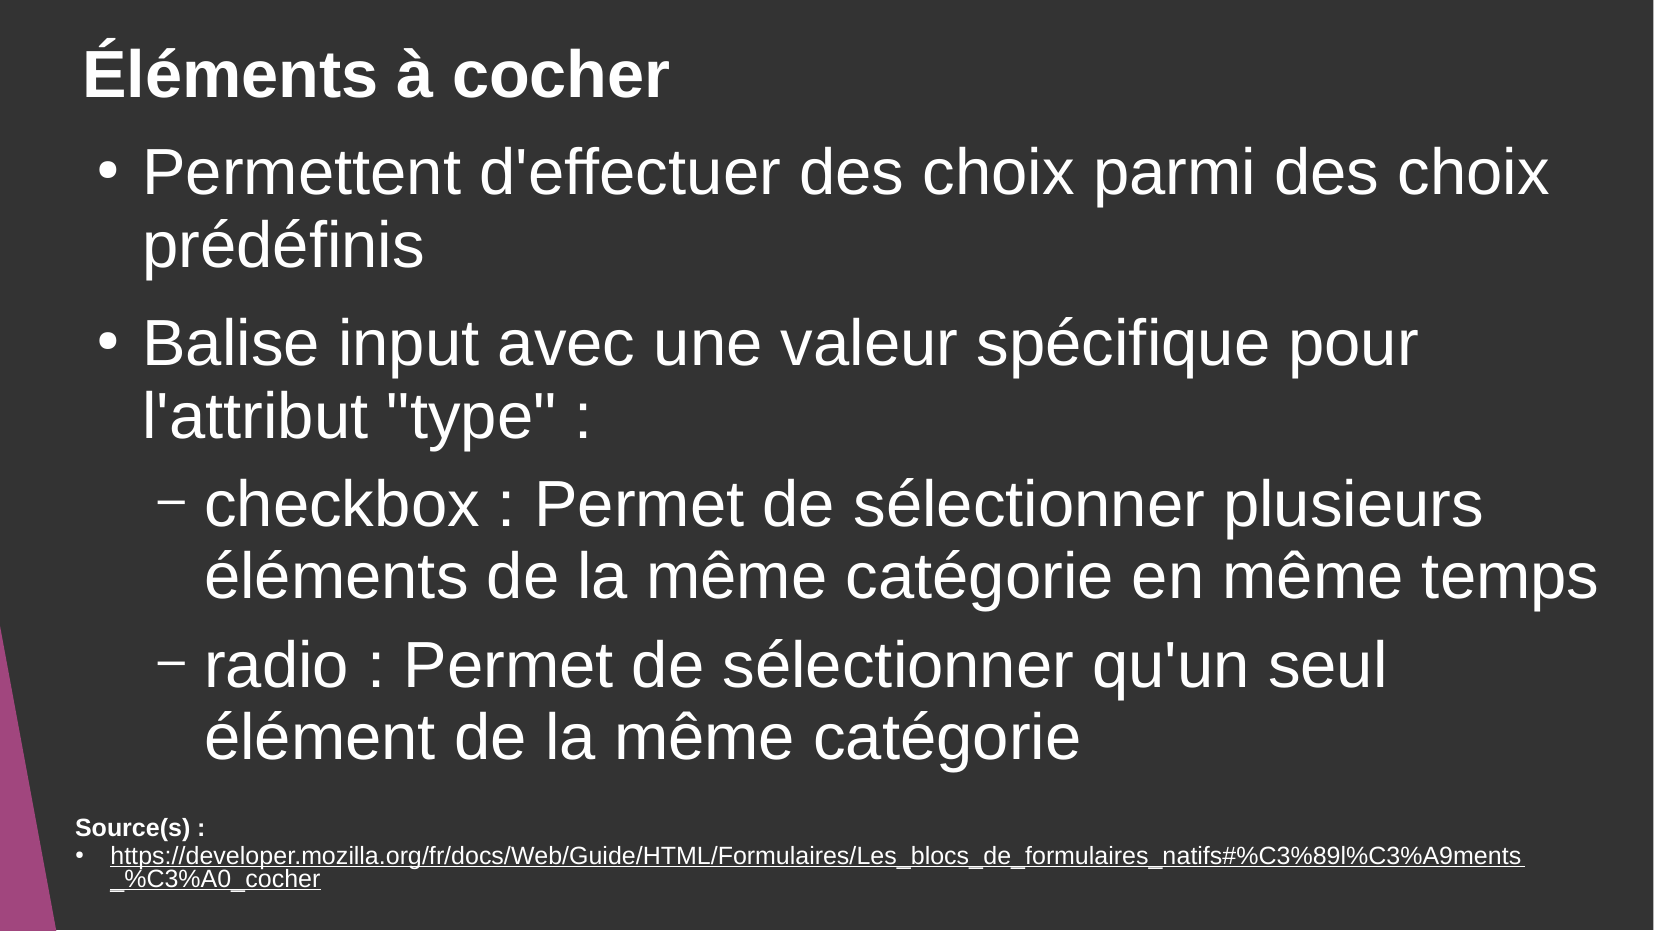

# Éléments à cocher
Permettent d'effectuer des choix parmi des choix prédéfinis
Balise input avec une valeur spécifique pour l'attribut "type" :
checkbox : Permet de sélectionner plusieurs éléments de la même catégorie en même temps
radio : Permet de sélectionner qu'un seul élément de la même catégorie
Source(s) :
https://developer.mozilla.org/fr/docs/Web/Guide/HTML/Formulaires/Les_blocs_de_formulaires_natifs#%C3%89l%C3%A9ments_%C3%A0_cocher